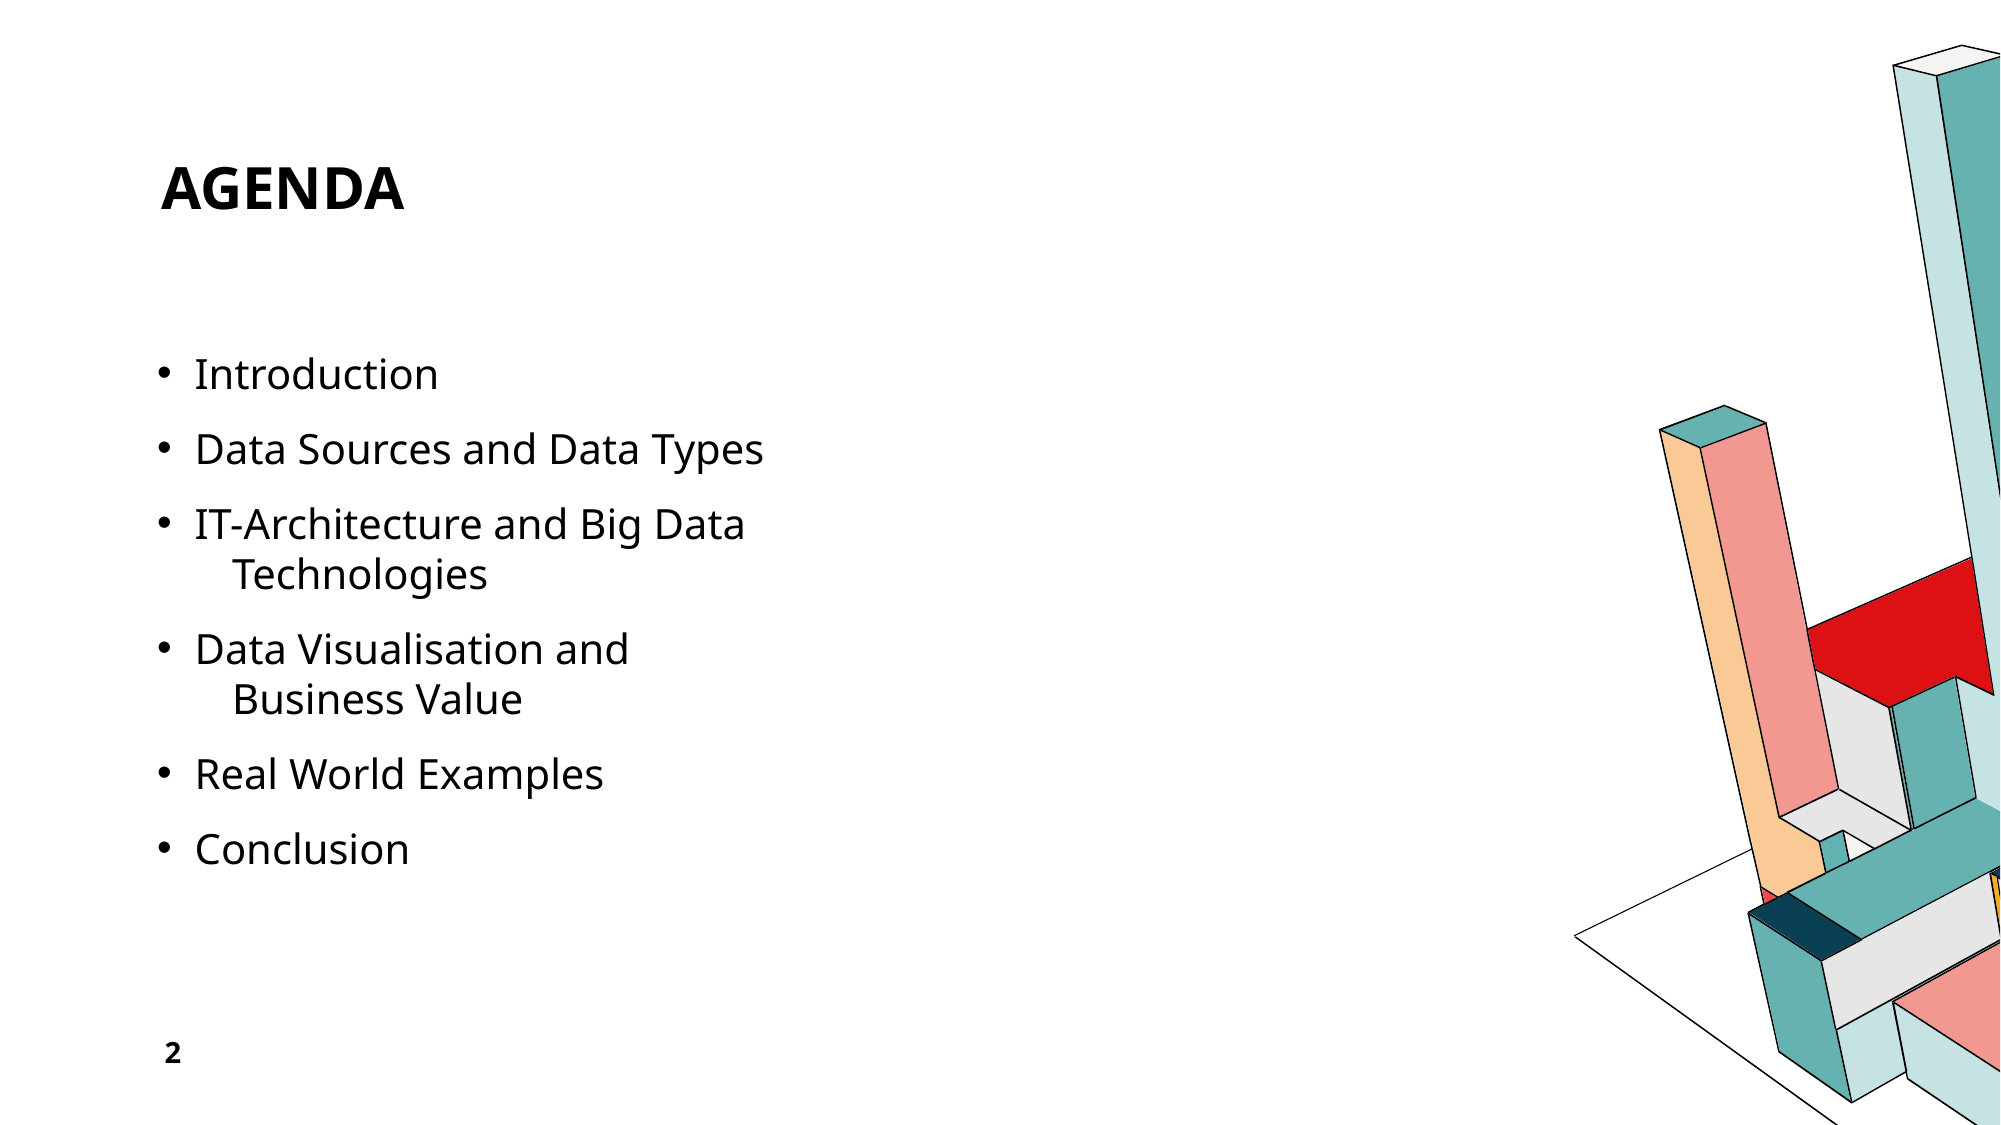

# Agenda
Introduction
Data Sources and Data Types
IT-Architecture and Big Data Technologies
Data Visualisation and Business Value
Real World Examples
Conclusion